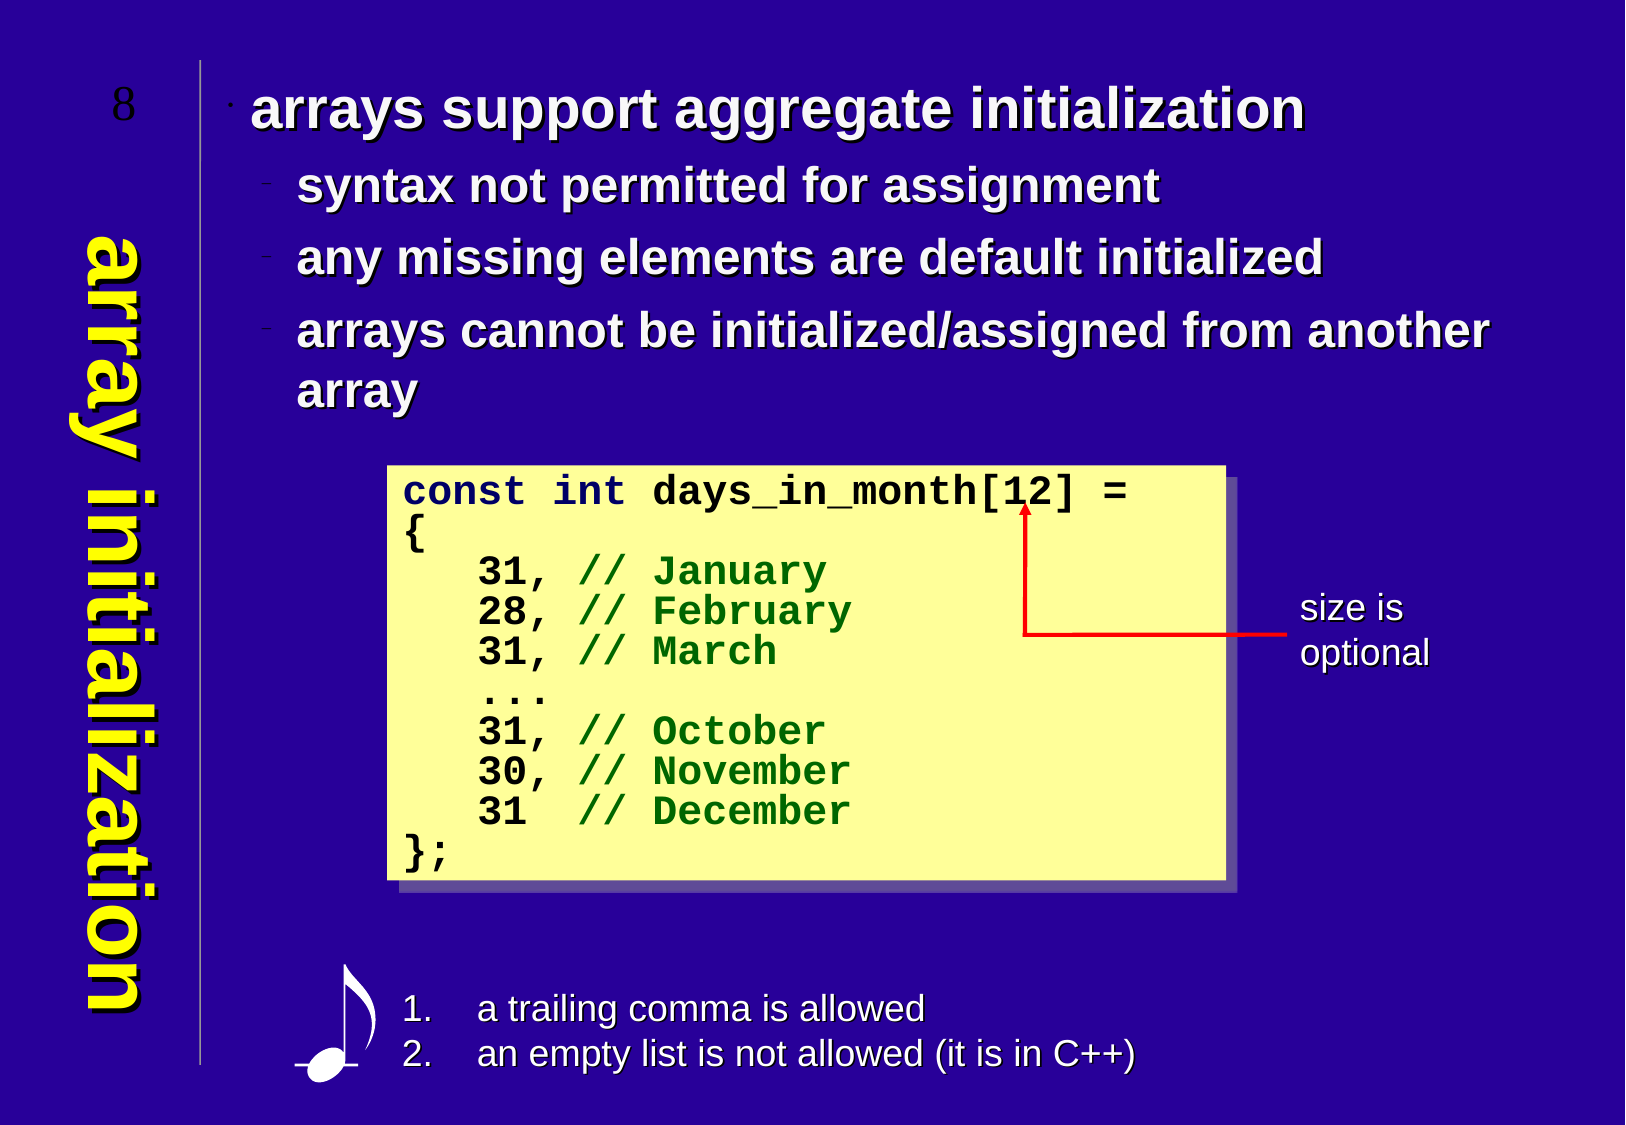

8
 arrays support aggregate initialization
syntax not permitted for assignment
any missing elements are default initialized
arrays cannot be initialized/assigned from another array
# array initialization
const int days_in_month[12] =
{
 31, // January
 28, // February
 31, // March
 ...
 31, // October
 30, // November
 31 // December
};
size is
optional
a trailing comma is allowed
an empty list is not allowed (it is in C++)